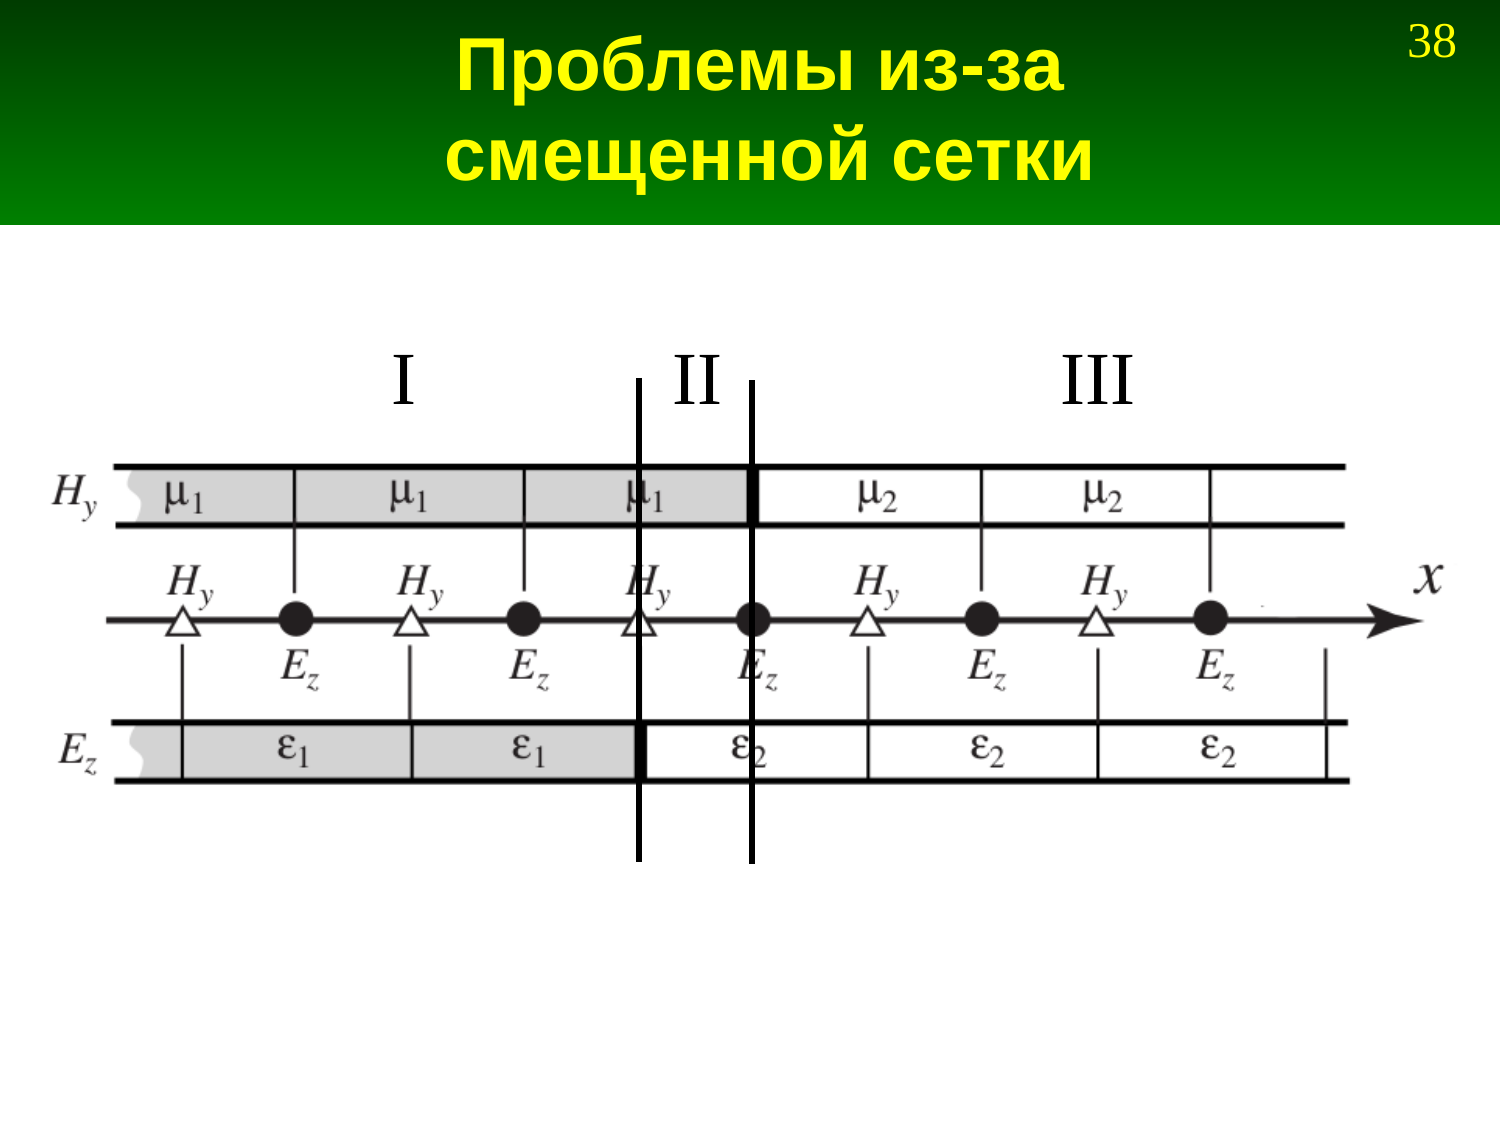

# Проблемы из-за смещенной сетки
I
II
III